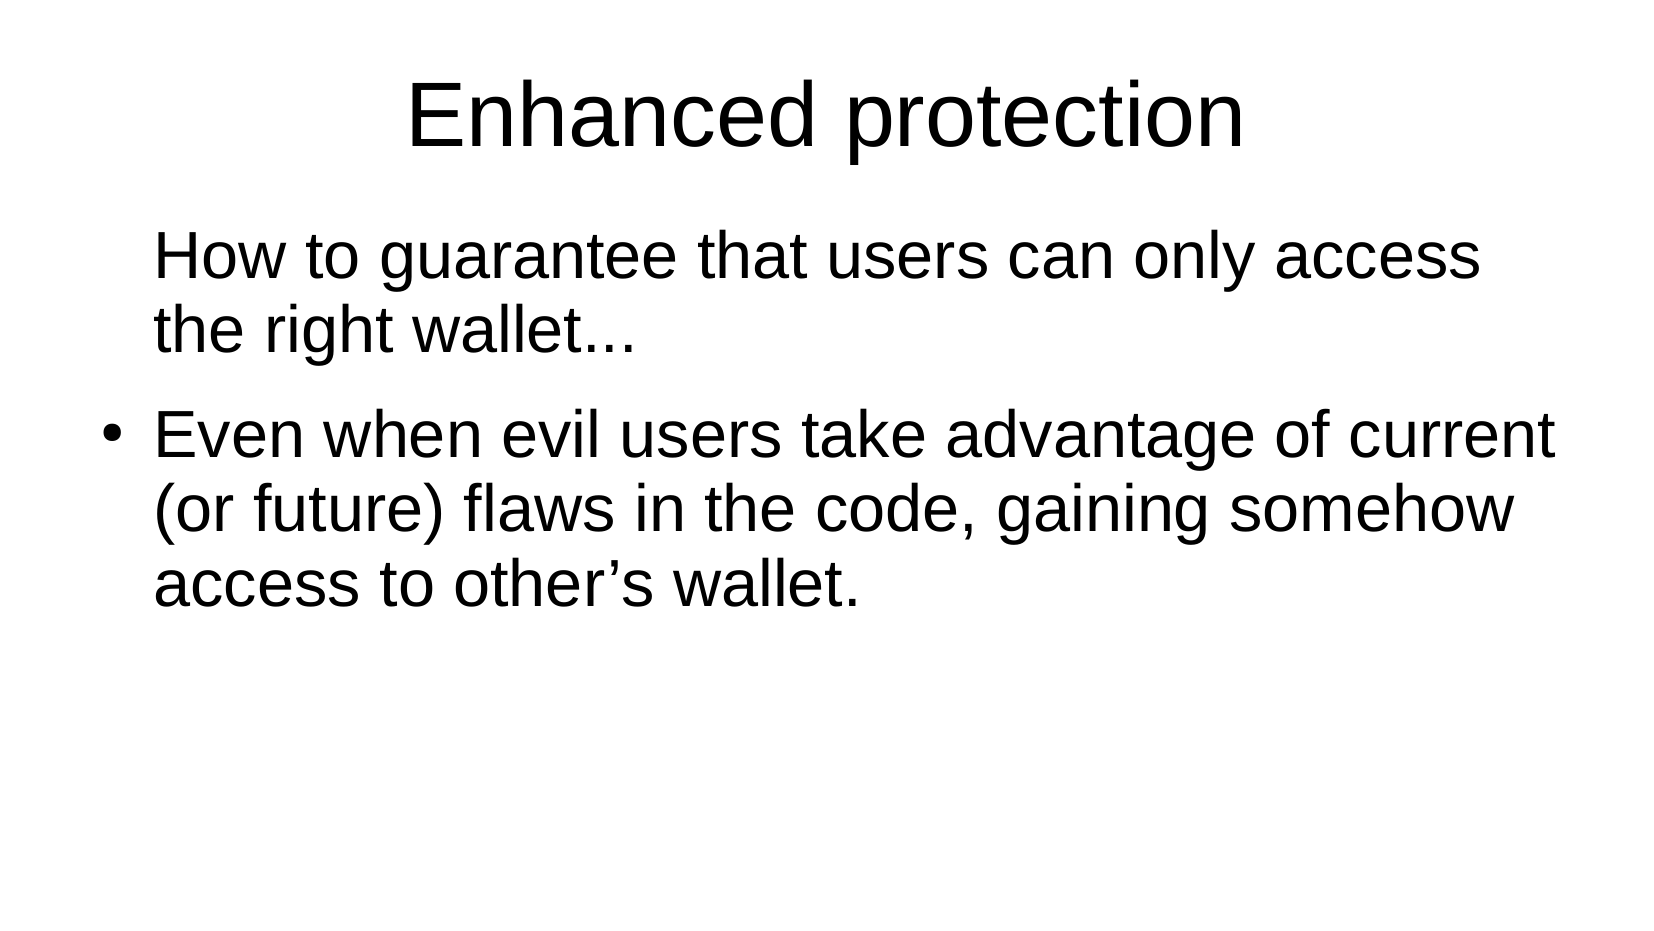

# Enhanced protection
How to guarantee that users can only access the right wallet...
Even when evil users take advantage of current (or future) flaws in the code, gaining somehow access to other’s wallet.